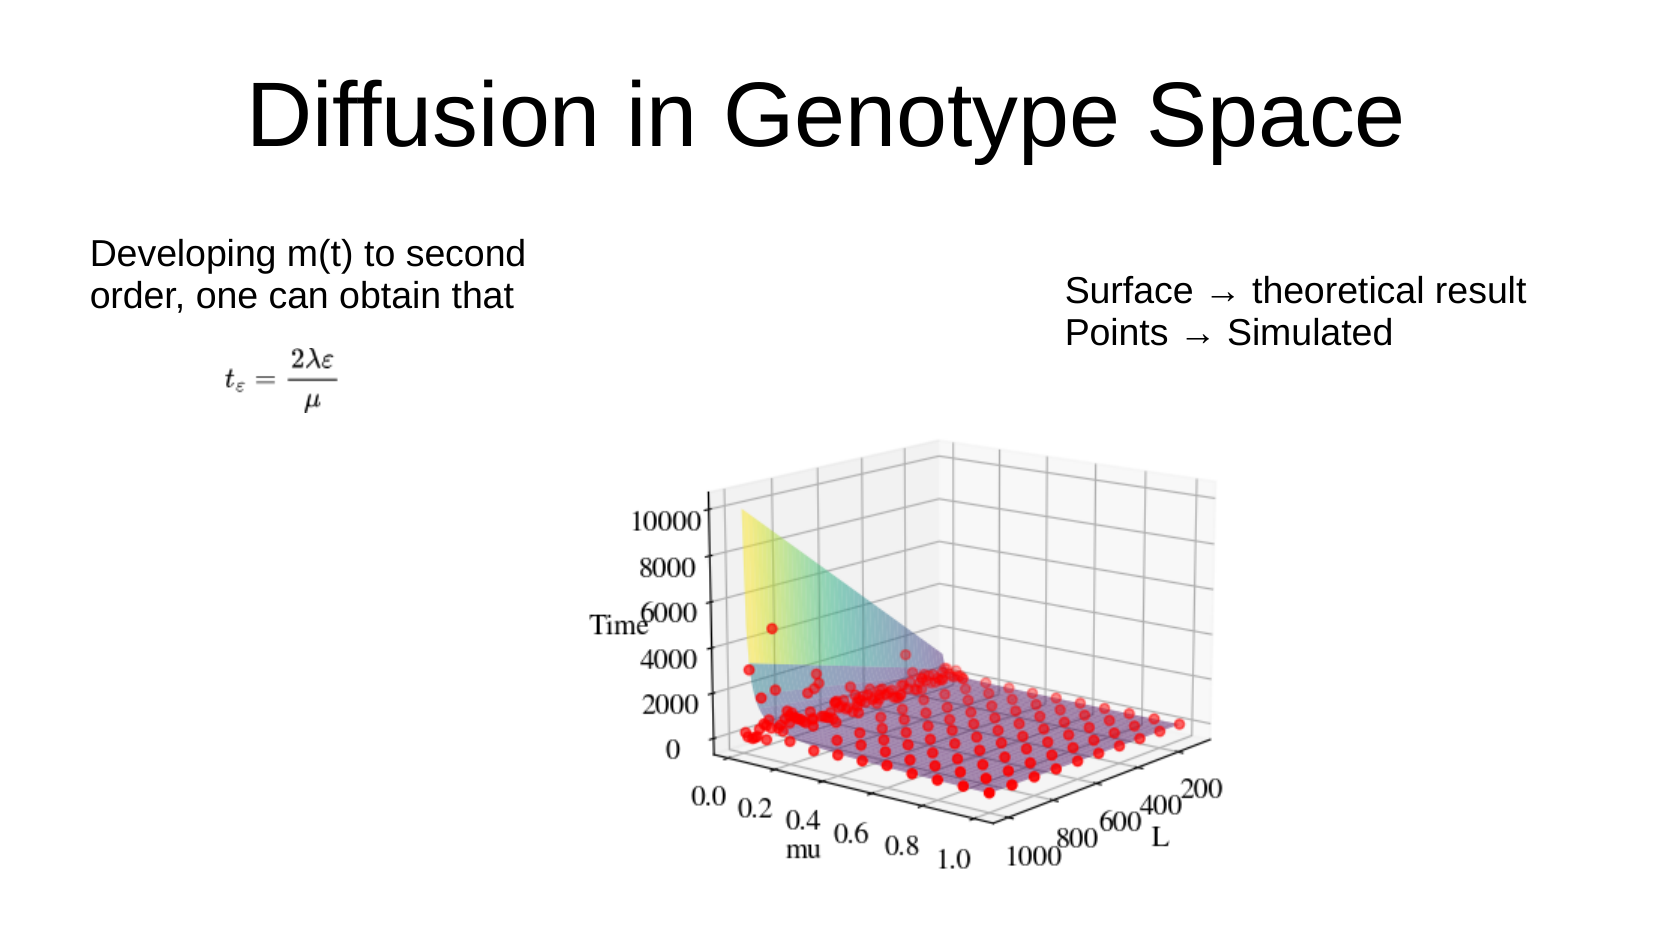

# Diffusion in Genotype Space
Developing m(t) to second order, one can obtain that
Surface → theoretical result
Points → Simulated